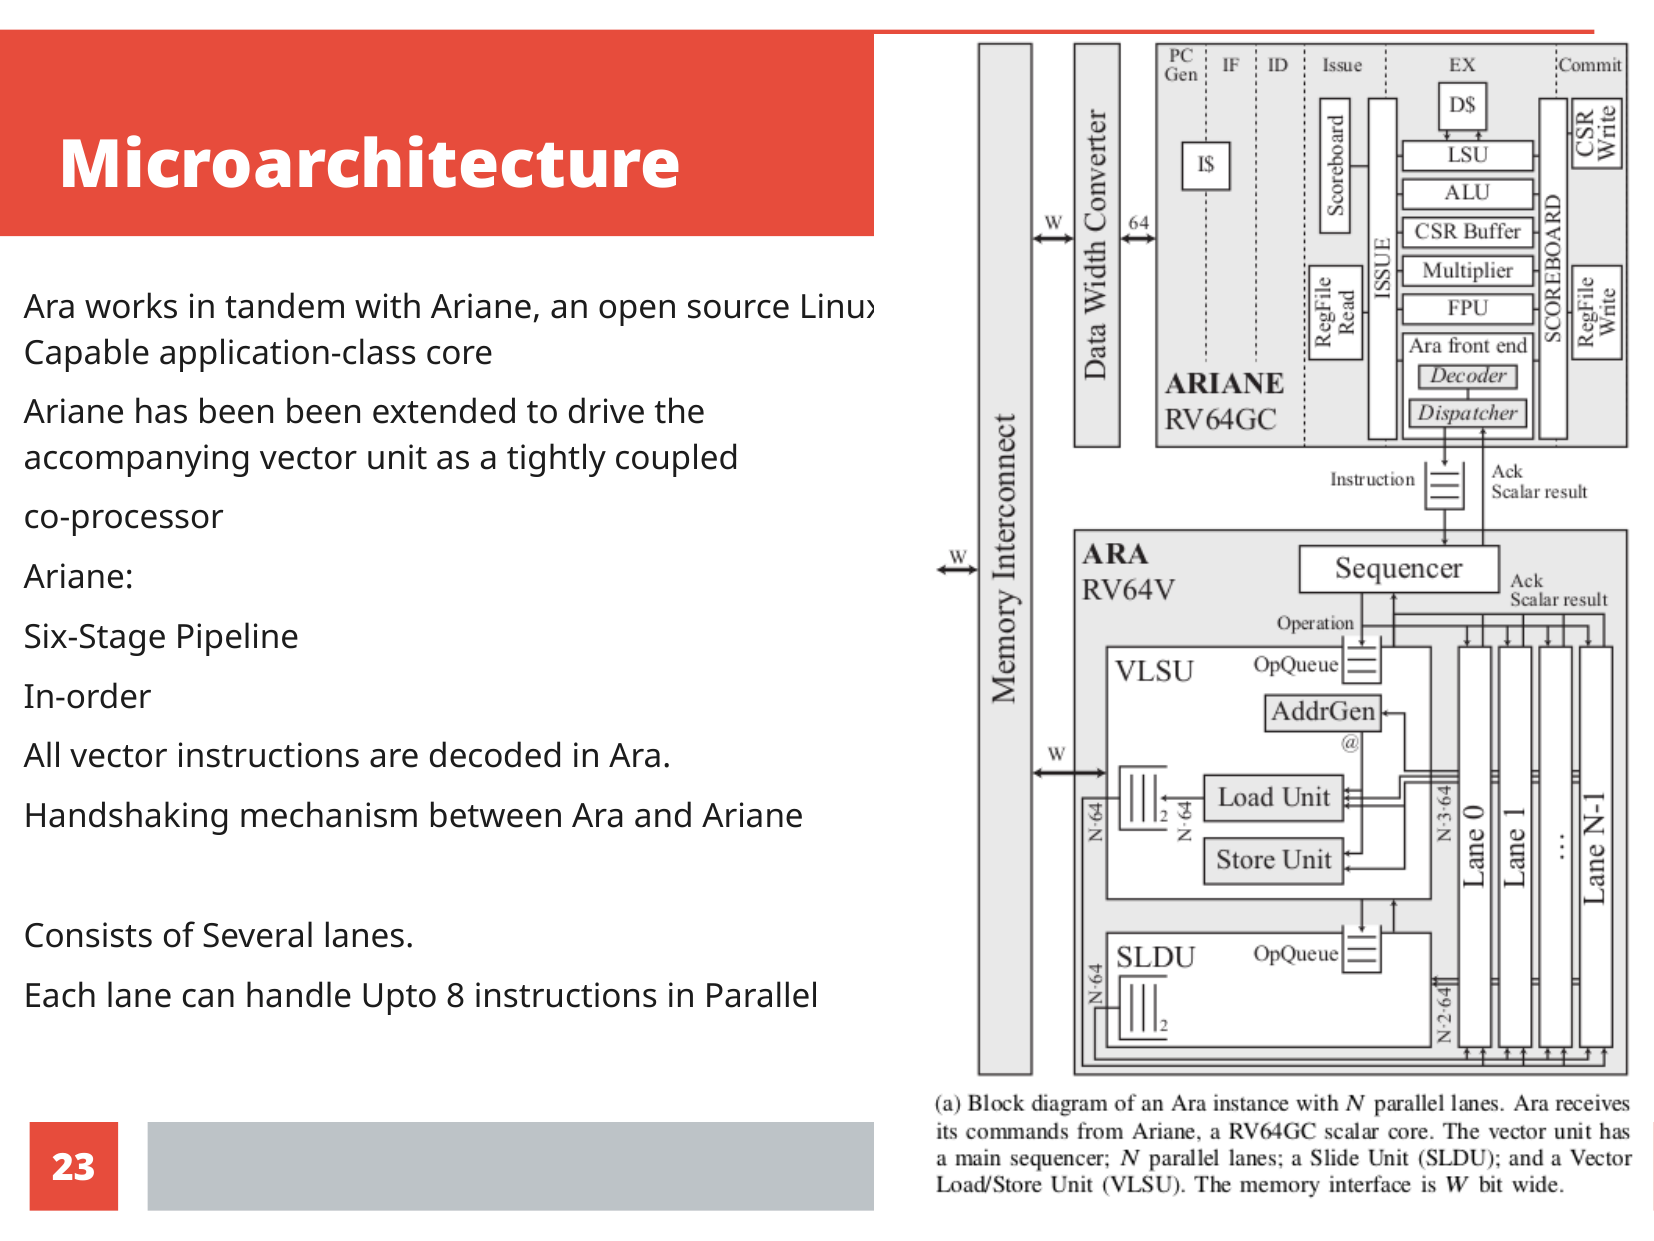

# Microarchitecture
Ara works in tandem with Ariane, an open source Linux Capable application-class core
Ariane has been been extended to drive the accompanying vector unit as a tightly coupled
co-processor
Ariane:
Six-Stage Pipeline
In-order
All vector instructions are decoded in Ara.
Handshaking mechanism between Ara and Ariane
Consists of Several lanes.
Each lane can handle Upto 8 instructions in Parallel
23